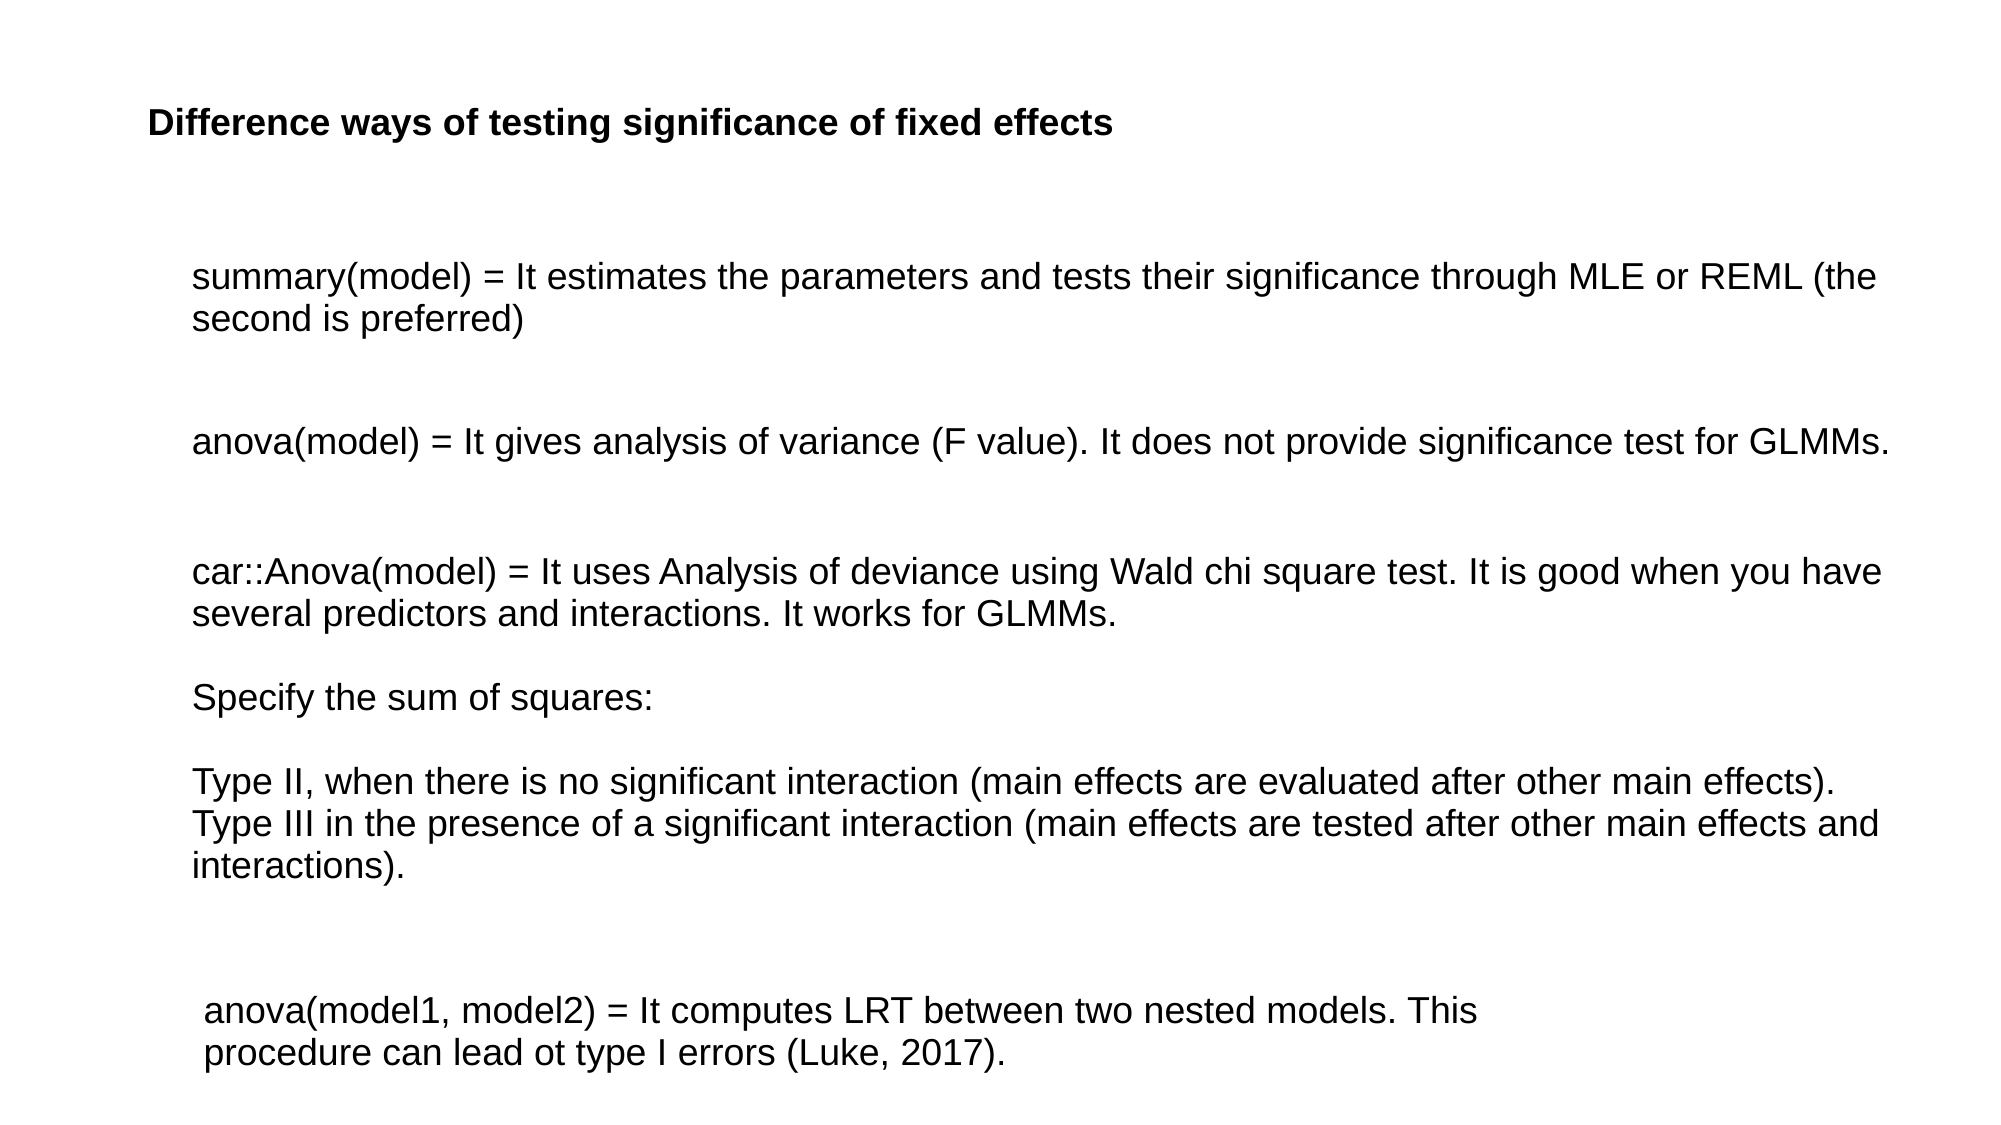

Difference ways of testing significance of fixed effects
summary(model) = It estimates the parameters and tests their significance through MLE or REML (the second is preferred)
anova(model) = It gives analysis of variance (F value). It does not provide significance test for GLMMs.
car::Anova(model) = It uses Analysis of deviance using Wald chi square test. It is good when you have several predictors and interactions. It works for GLMMs.
Specify the sum of squares:
Type II, when there is no significant interaction (main effects are evaluated after other main effects).
Type III in the presence of a significant interaction (main effects are tested after other main effects and interactions).
anova(model1, model2) = It computes LRT between two nested models. This procedure can lead ot type I errors (Luke, 2017).